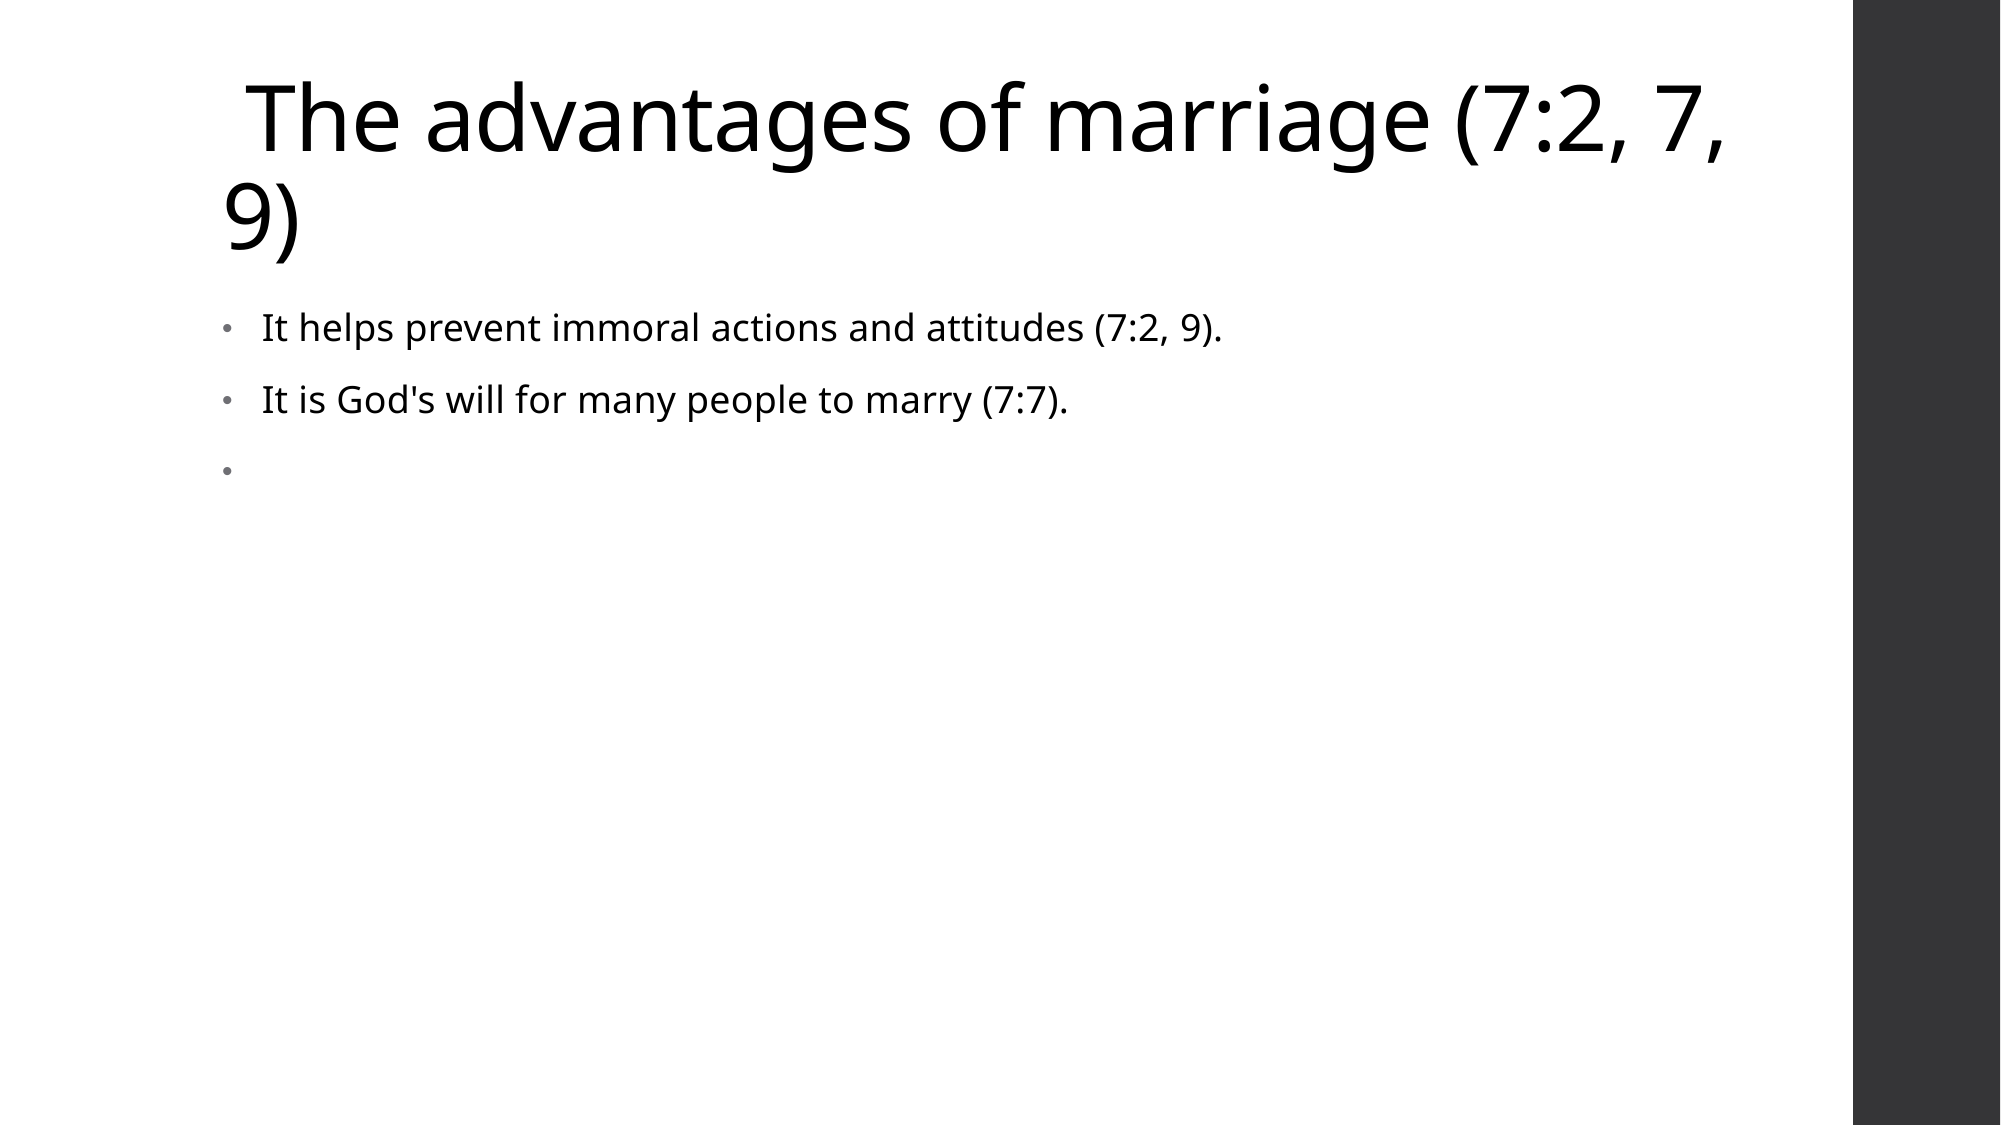

# The advantages of marriage (7:2, 7, 9)
 It helps prevent immoral actions and attitudes (7:2, 9).
 It is God's will for many people to marry (7:7).